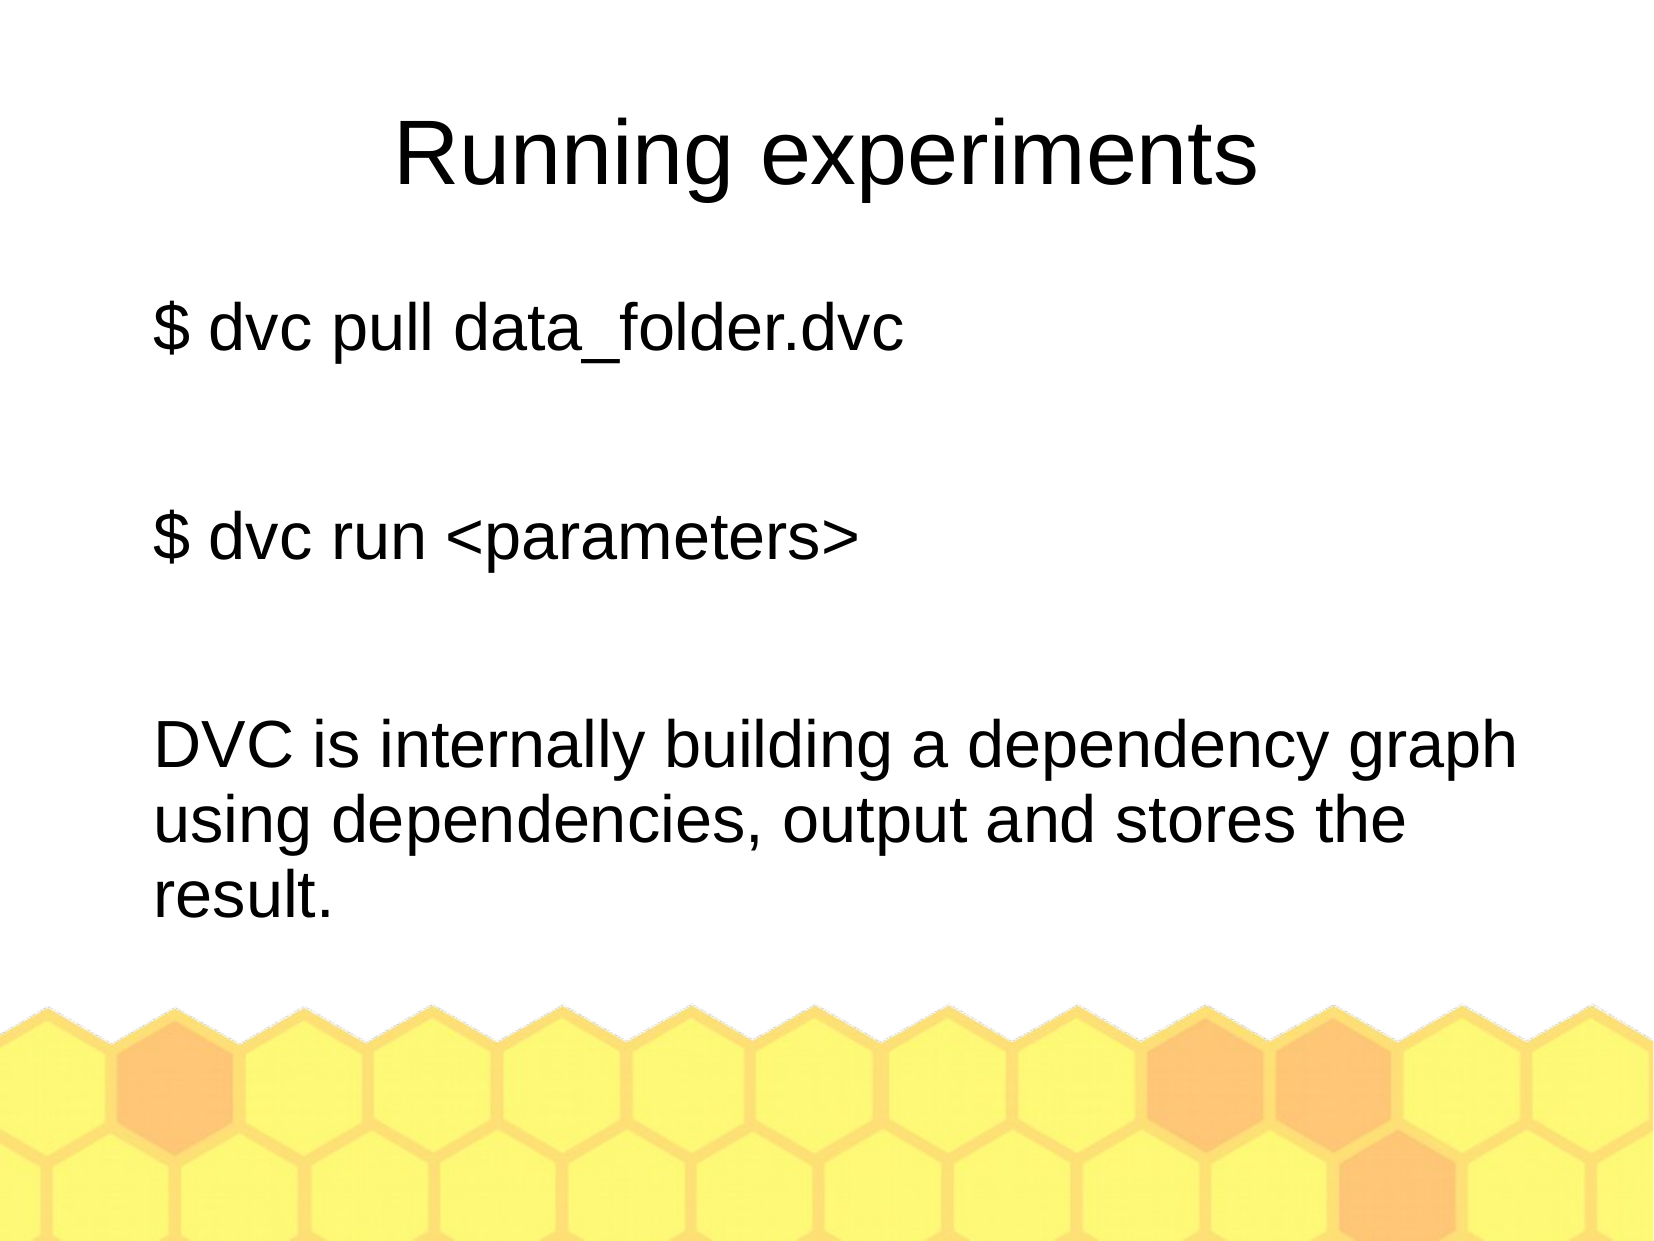

# Running experiments
$ dvc pull data_folder.dvc
$ dvc run <parameters>
DVC is internally building a dependency graph using dependencies, output and stores the result.